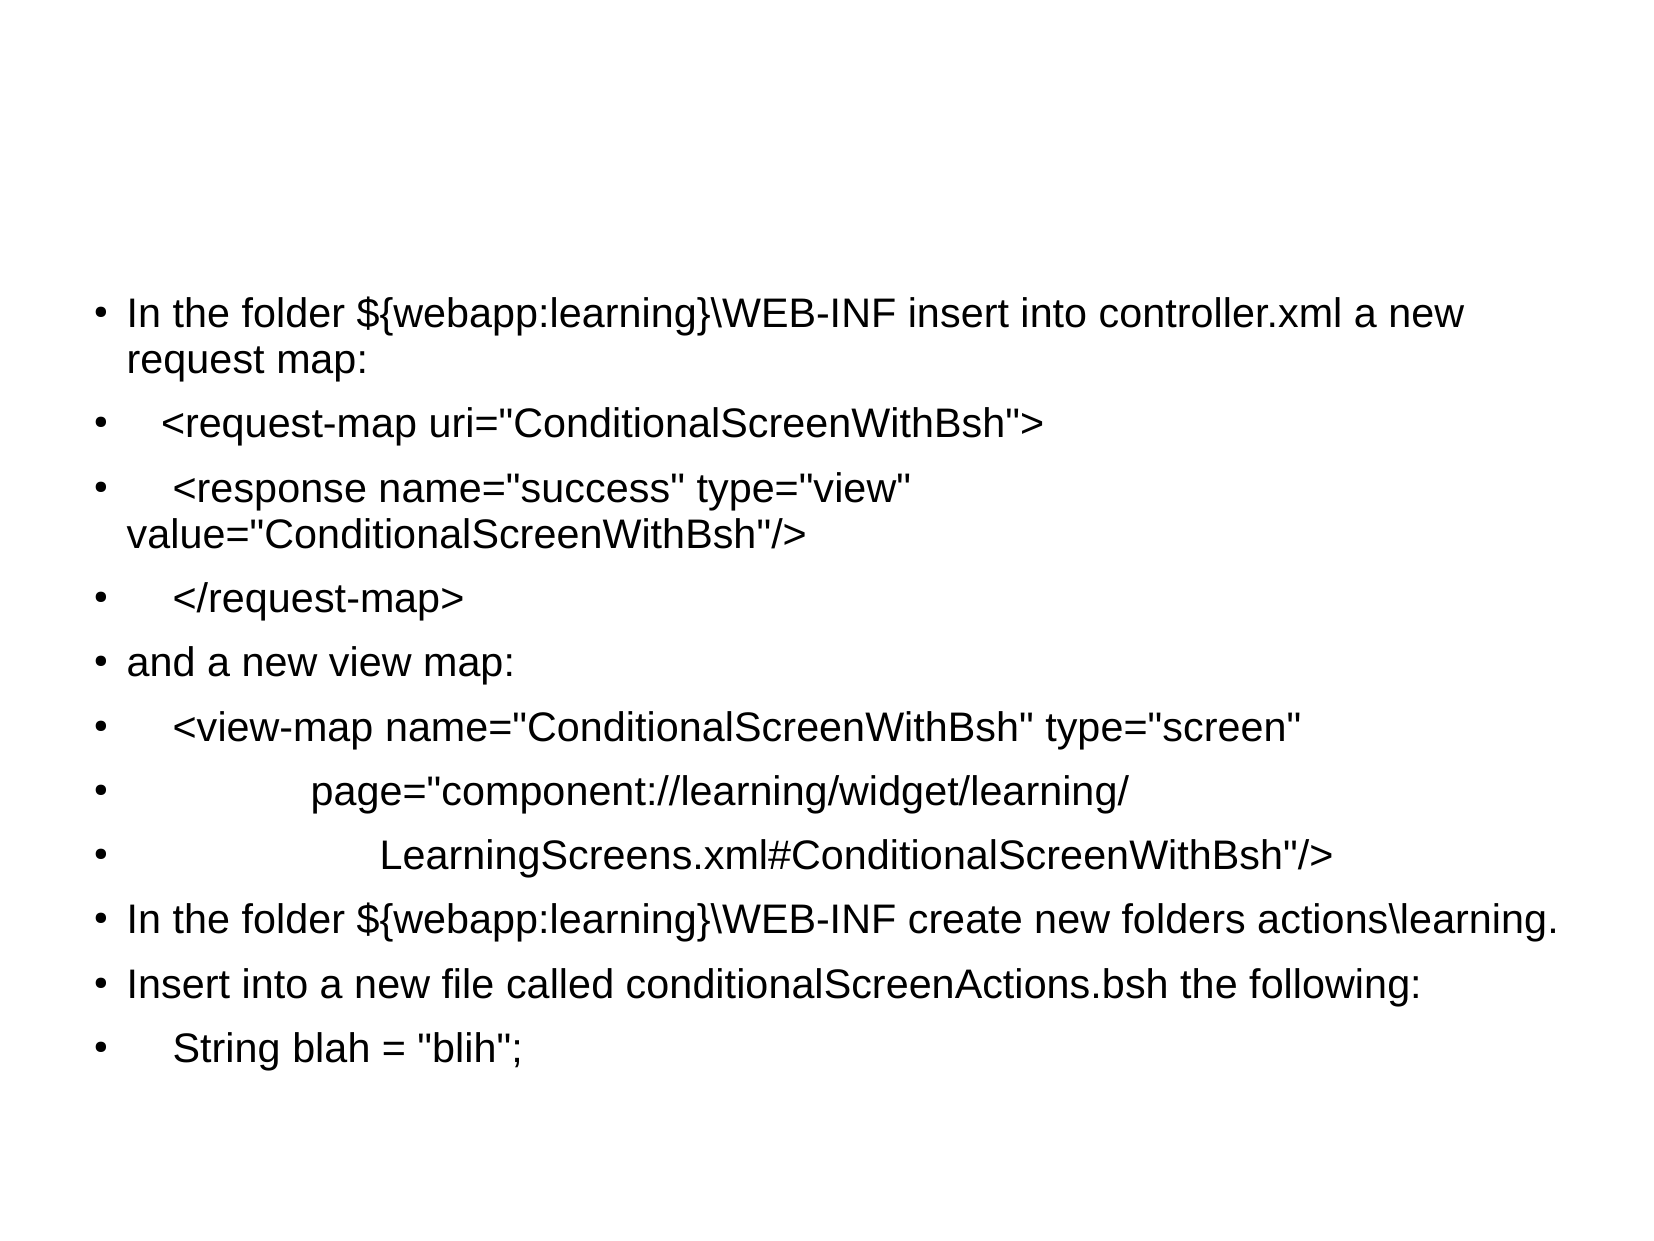

# In the folder ${webapp:learning}\WEB-INF insert into controller.xml a new request map:
 <request-map uri="ConditionalScreenWithBsh">
 <response name="success" type="view" value="ConditionalScreenWithBsh"/>
 </request-map>
and a new view map:
 <view-map name="ConditionalScreenWithBsh" type="screen"
 page="component://learning/widget/learning/
 LearningScreens.xml#ConditionalScreenWithBsh"/>
In the folder ${webapp:learning}\WEB-INF create new folders actions\learning.
Insert into a new file called conditionalScreenActions.bsh the following:
 String blah = "blih";